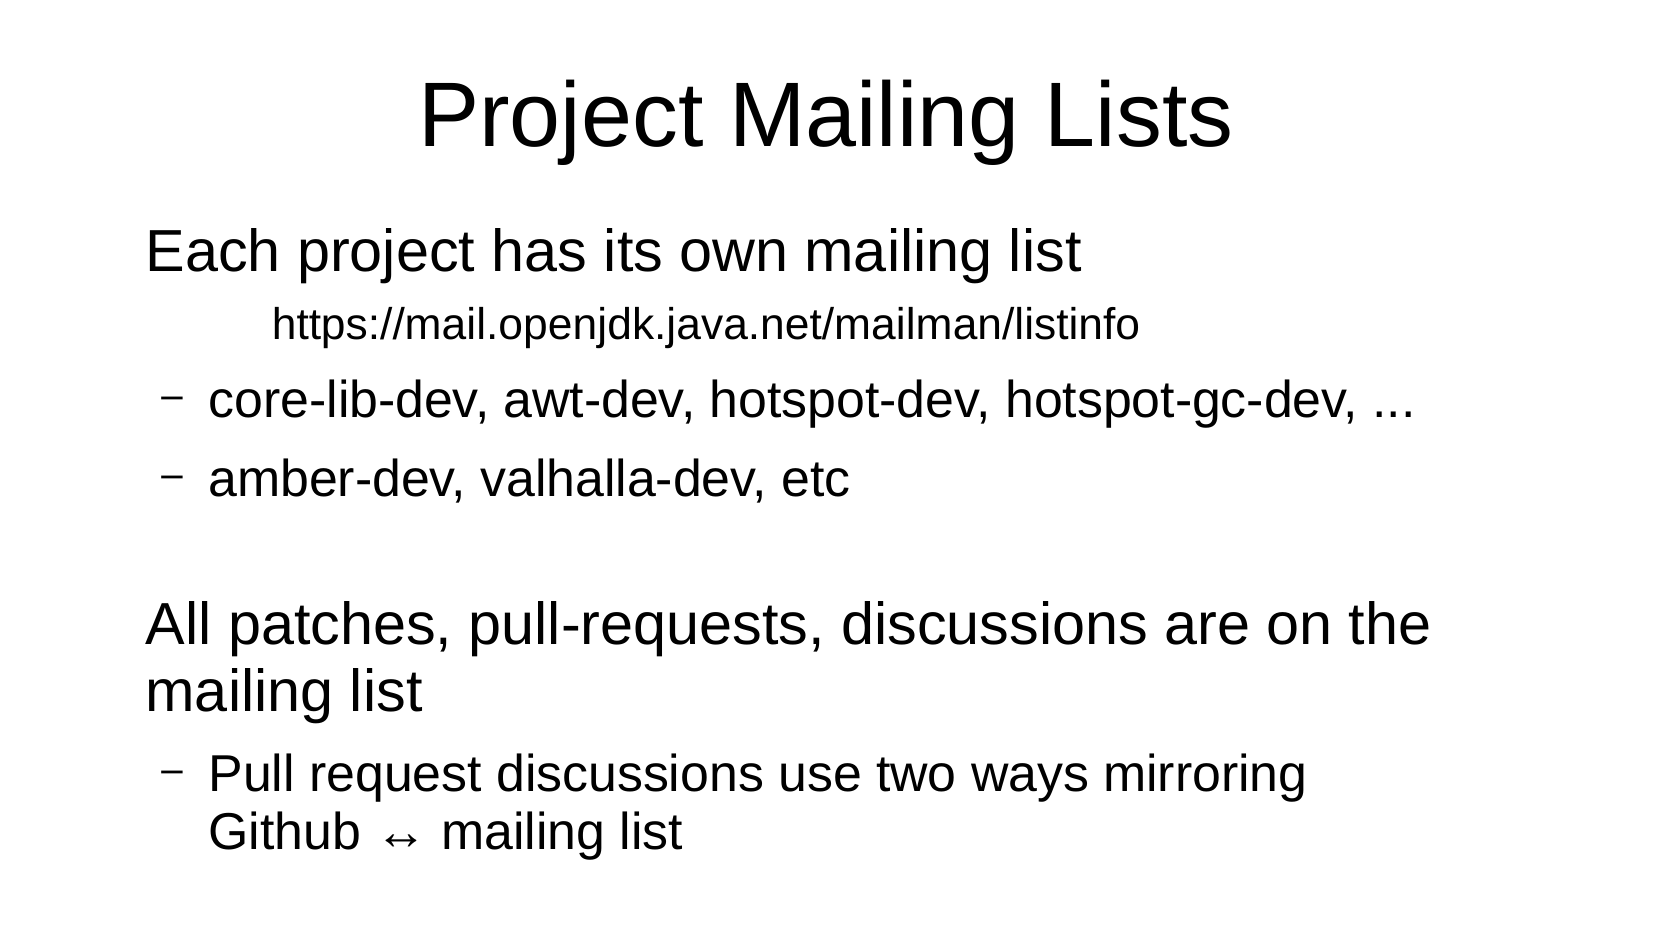

# Project Mailing Lists
Each project has its own mailing list
https://mail.openjdk.java.net/mailman/listinfo
core-lib-dev, awt-dev, hotspot-dev, hotspot-gc-dev, ...
amber-dev, valhalla-dev, etc
All patches, pull-requests, discussions are on the mailing list
Pull request discussions use two ways mirroring
Github ↔ mailing list